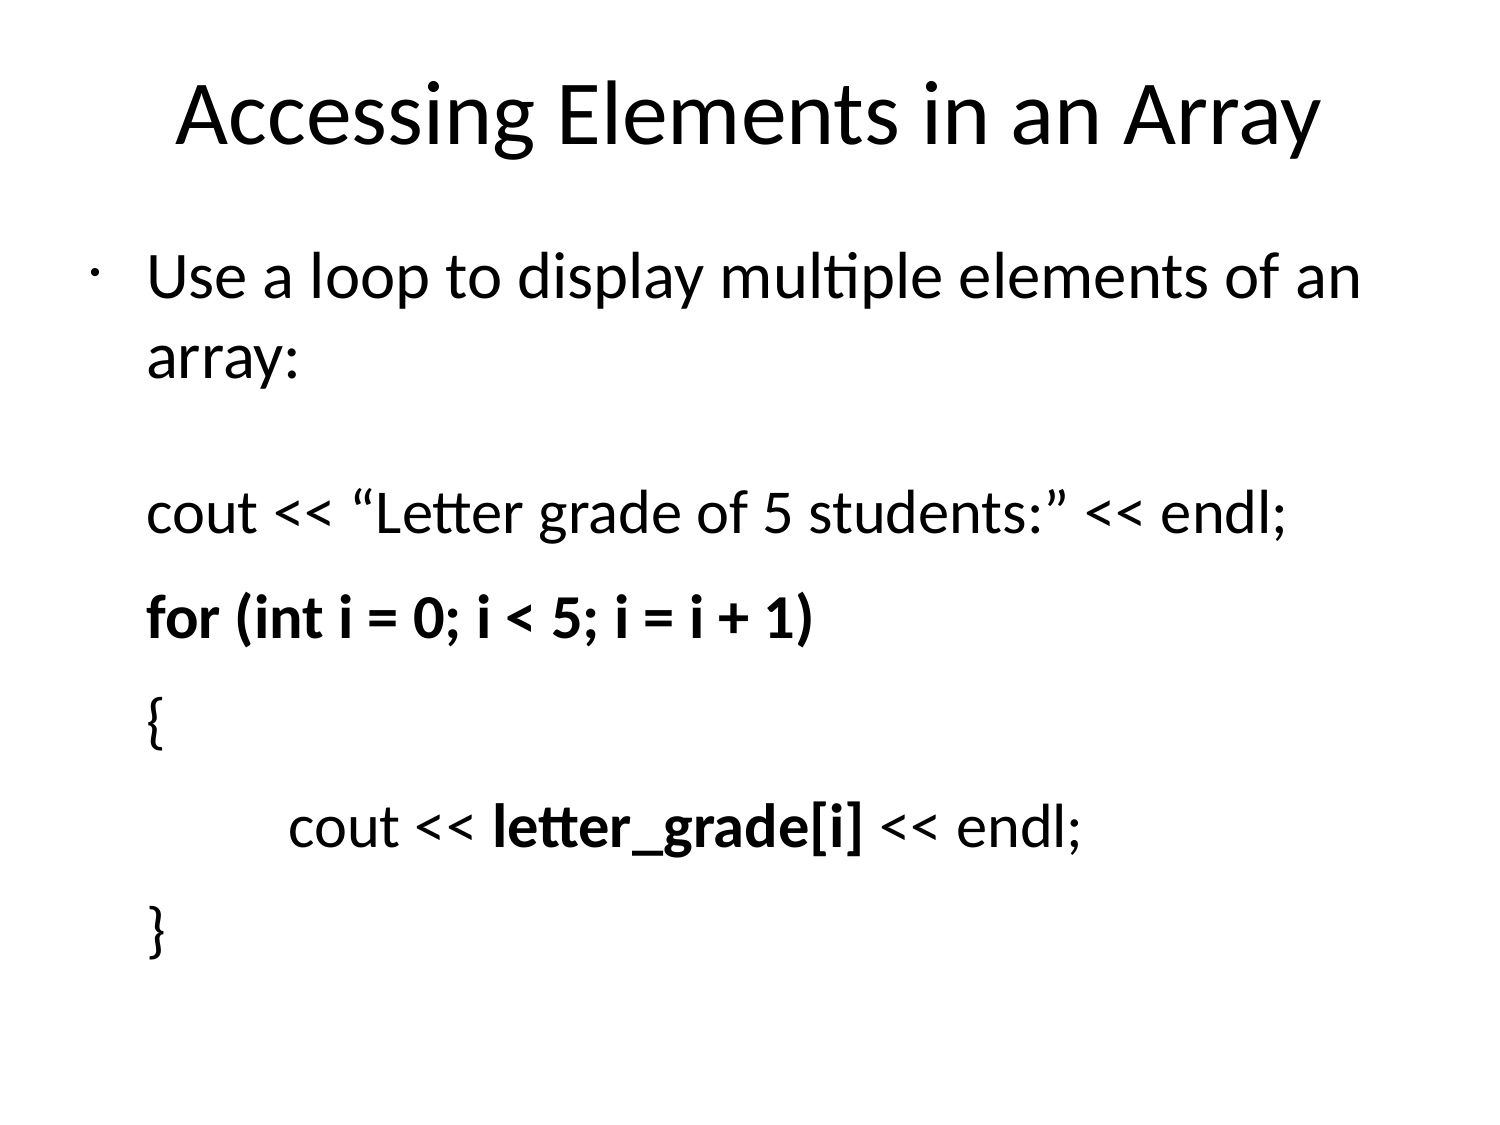

# Accessing Elements in an Array
Use a loop to display multiple elements of an array:
	cout << “Letter grade of 5 students:” << endl;
	for (int i = 0; i < 5; i = i + 1)
	{
		 cout << letter_grade[i] << endl;
	}